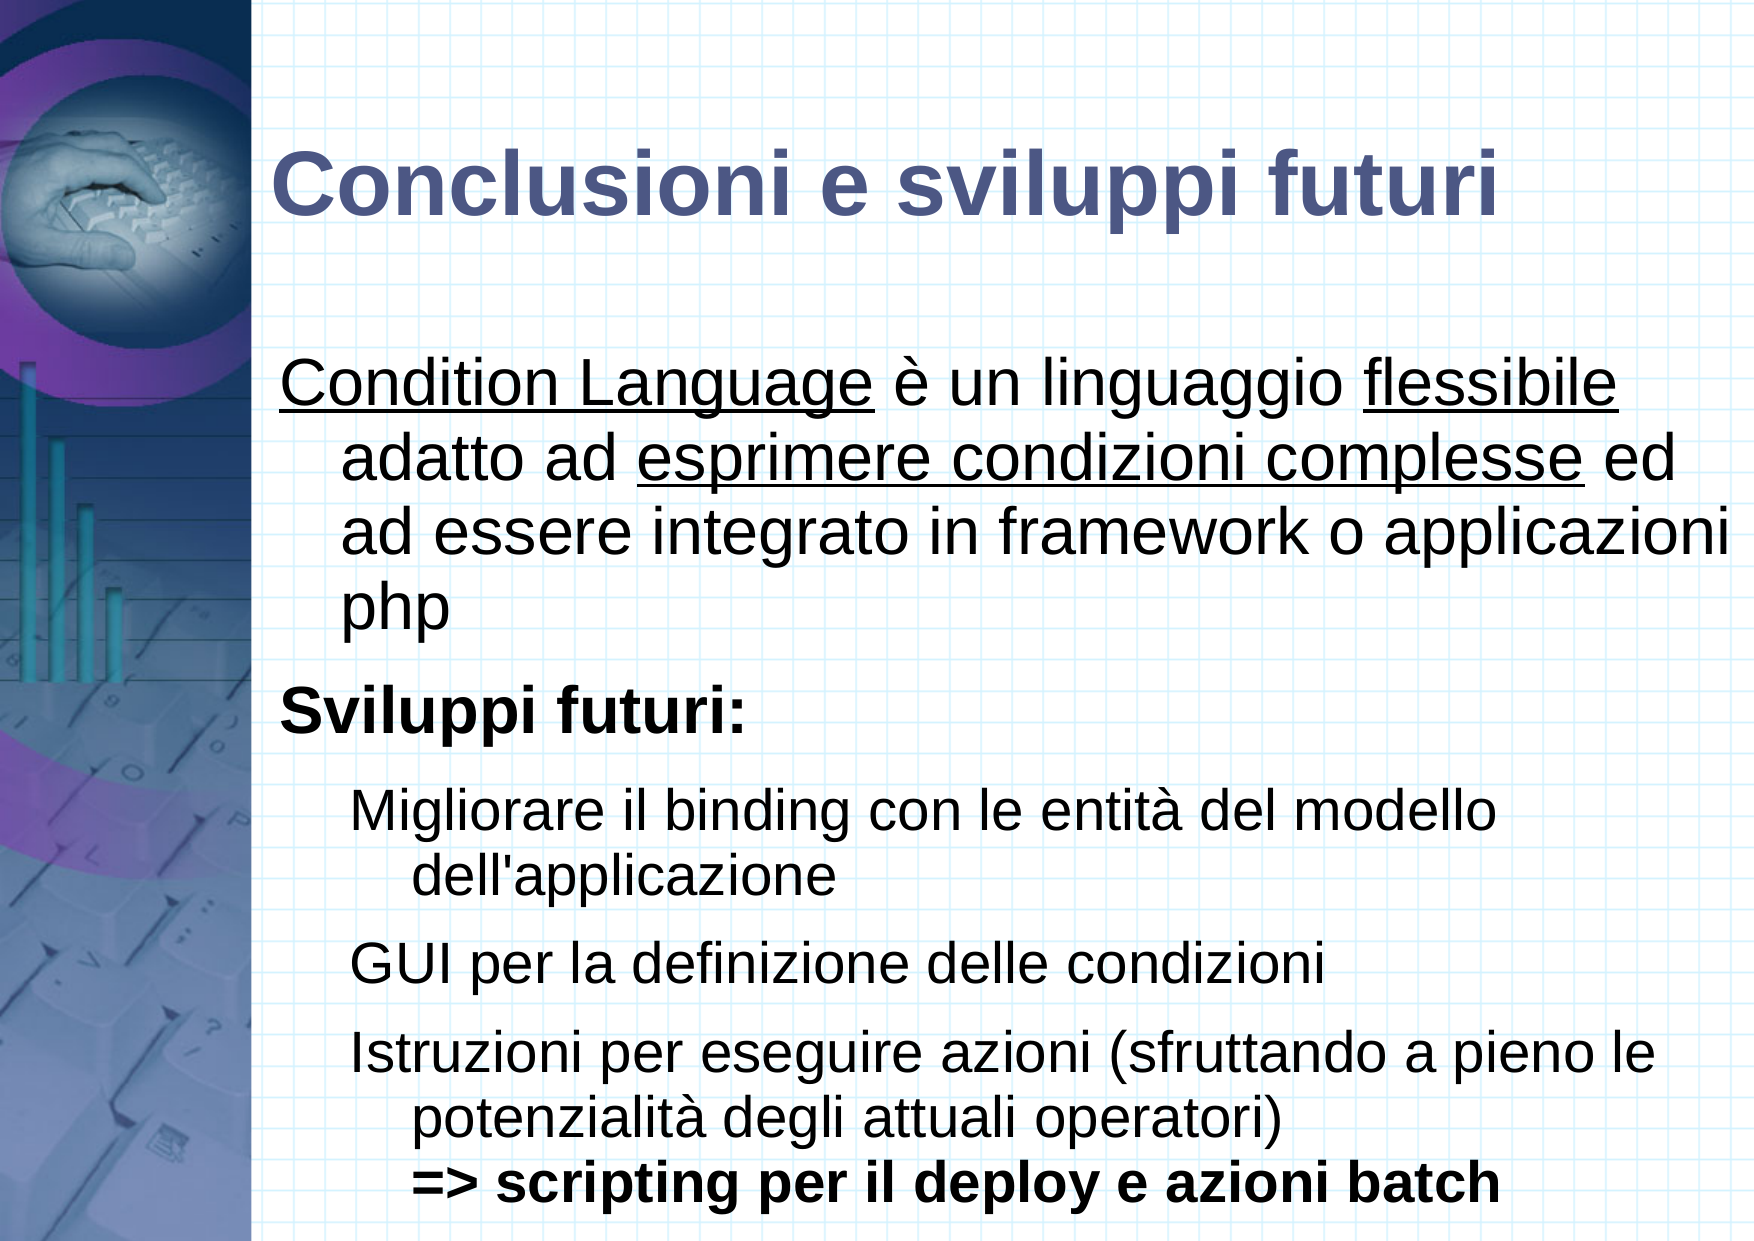

# Conclusioni e sviluppi futuri
Condition Language è un linguaggio flessibile adatto ad esprimere condizioni complesse ed ad essere integrato in framework o applicazioni php
Sviluppi futuri:
Migliorare il binding con le entità del modello dell'applicazione
GUI per la definizione delle condizioni
Istruzioni per eseguire azioni (sfruttando a pieno le potenzialità degli attuali operatori)
=> scripting per il deploy e azioni batch